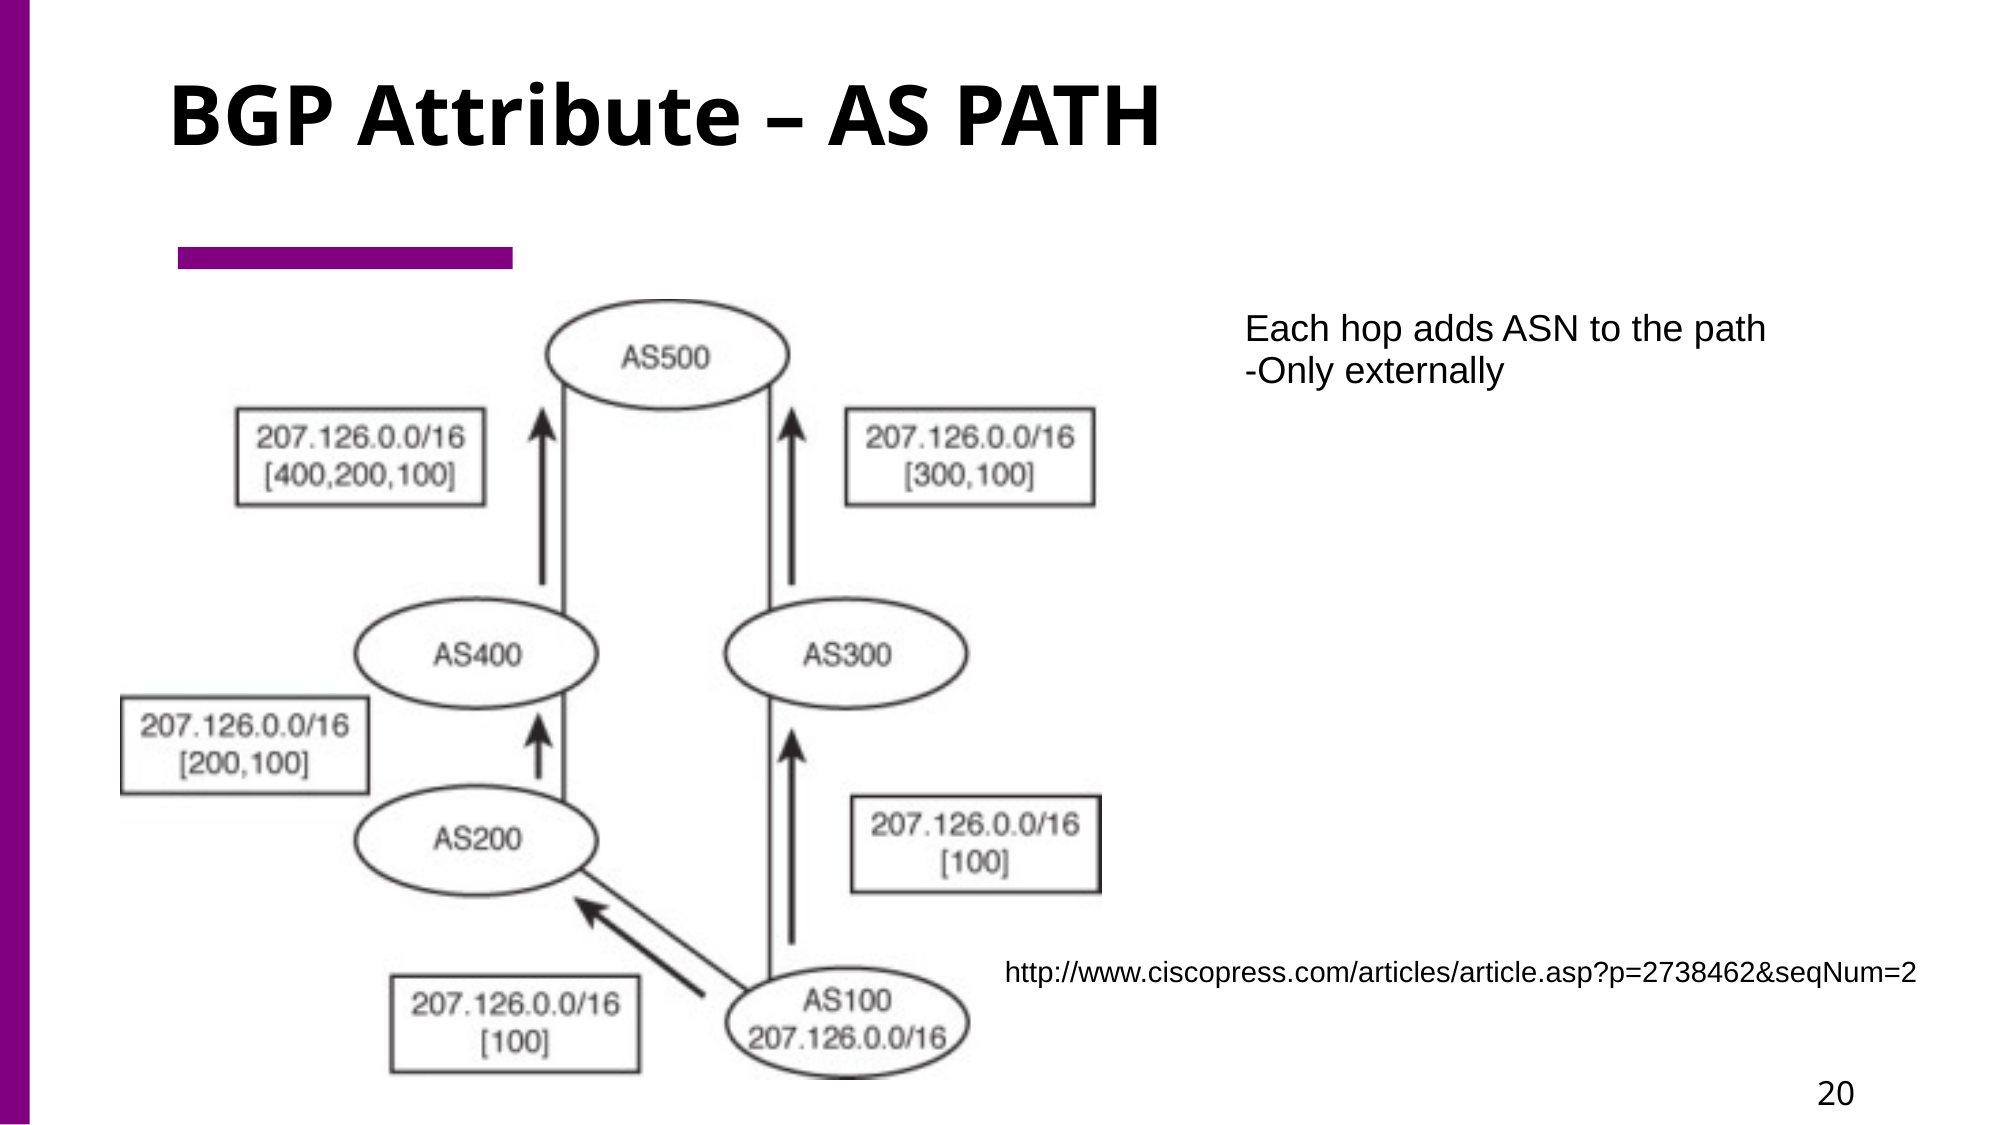

# BGP Attribute – AS PATH
Each hop adds ASN to the path
-Only externally
http://www.ciscopress.com/articles/article.asp?p=2738462&seqNum=2